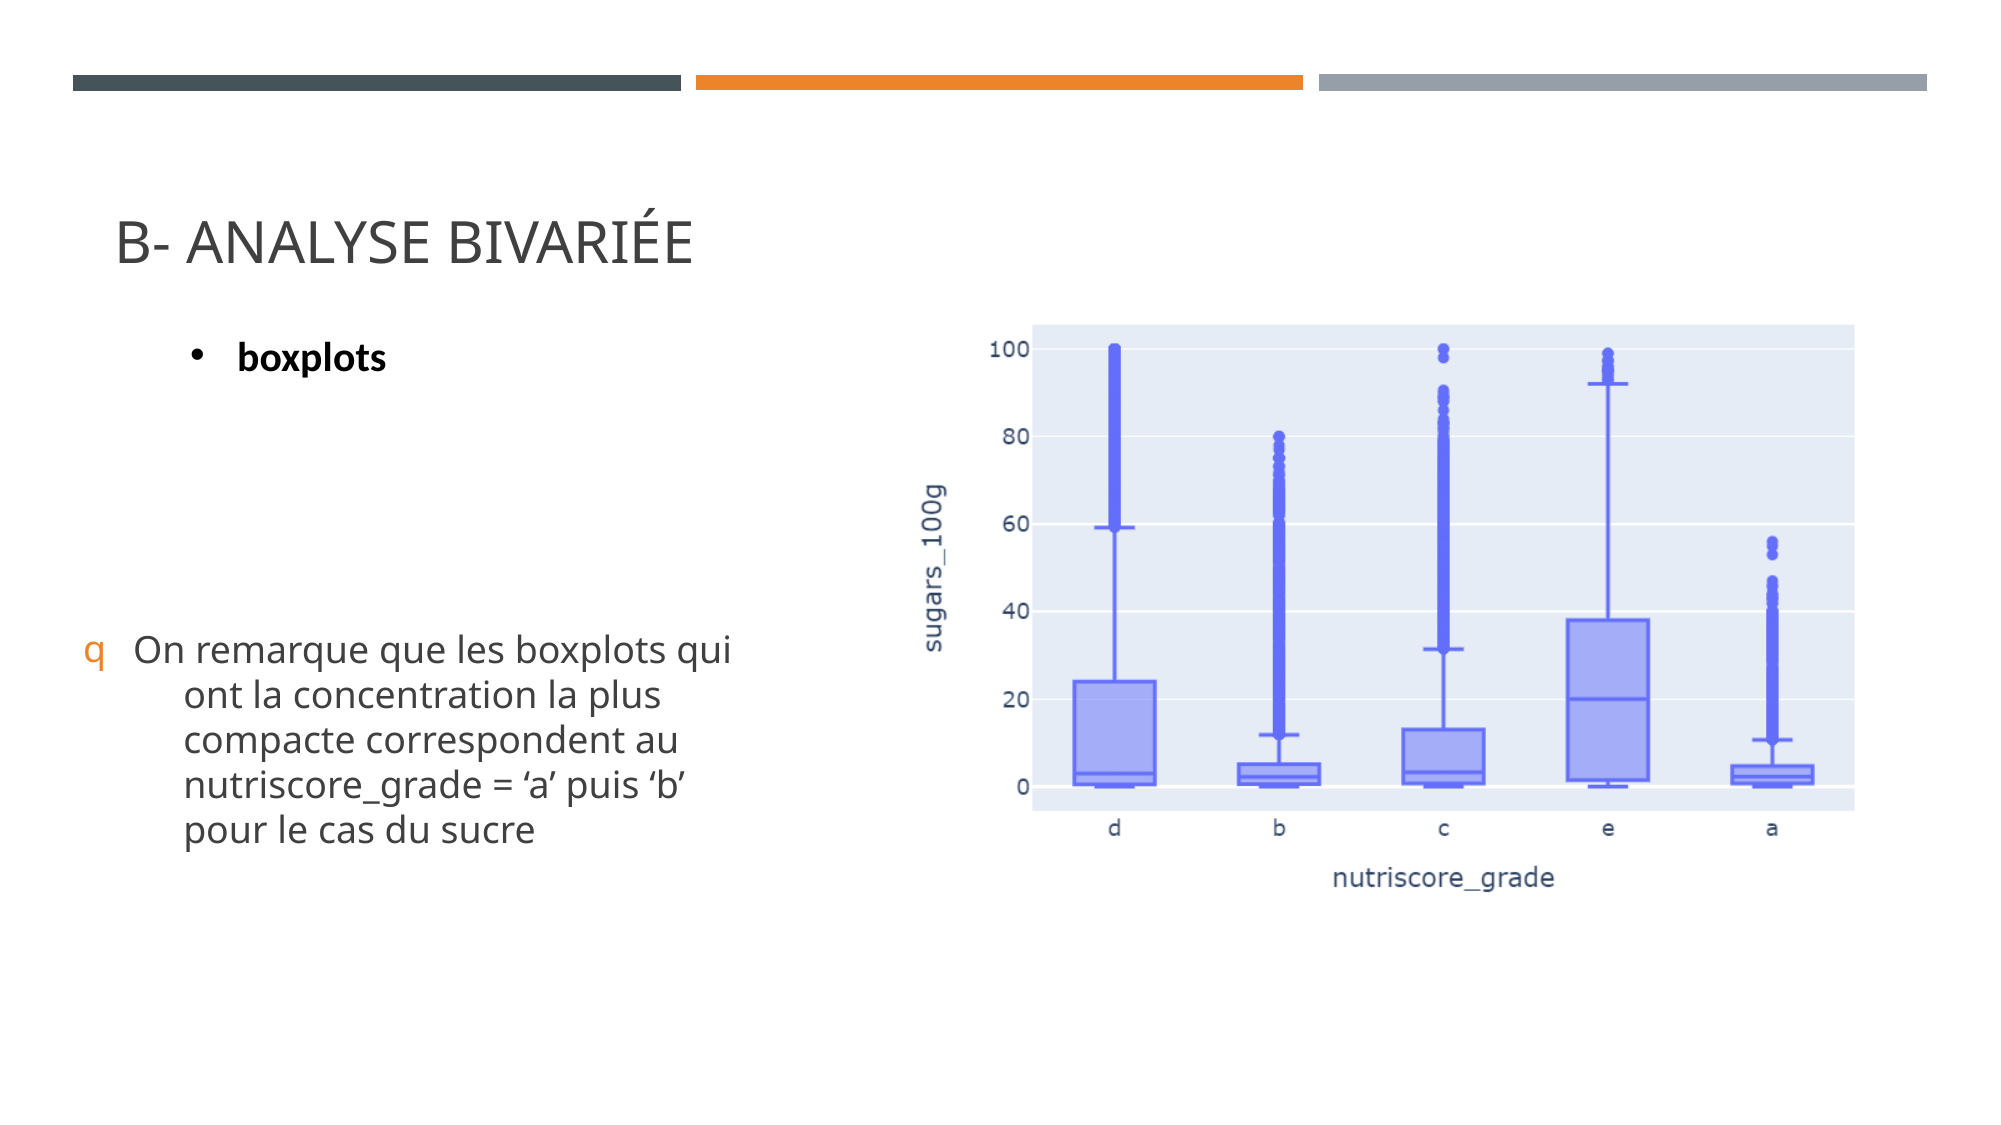

# B- Analyse BIVARIée
boxplots
On remarque que les boxplots qui ont la concentration la plus compacte correspondent au nutriscore_grade = ‘a’ puis ‘b’ pour le cas du sucre